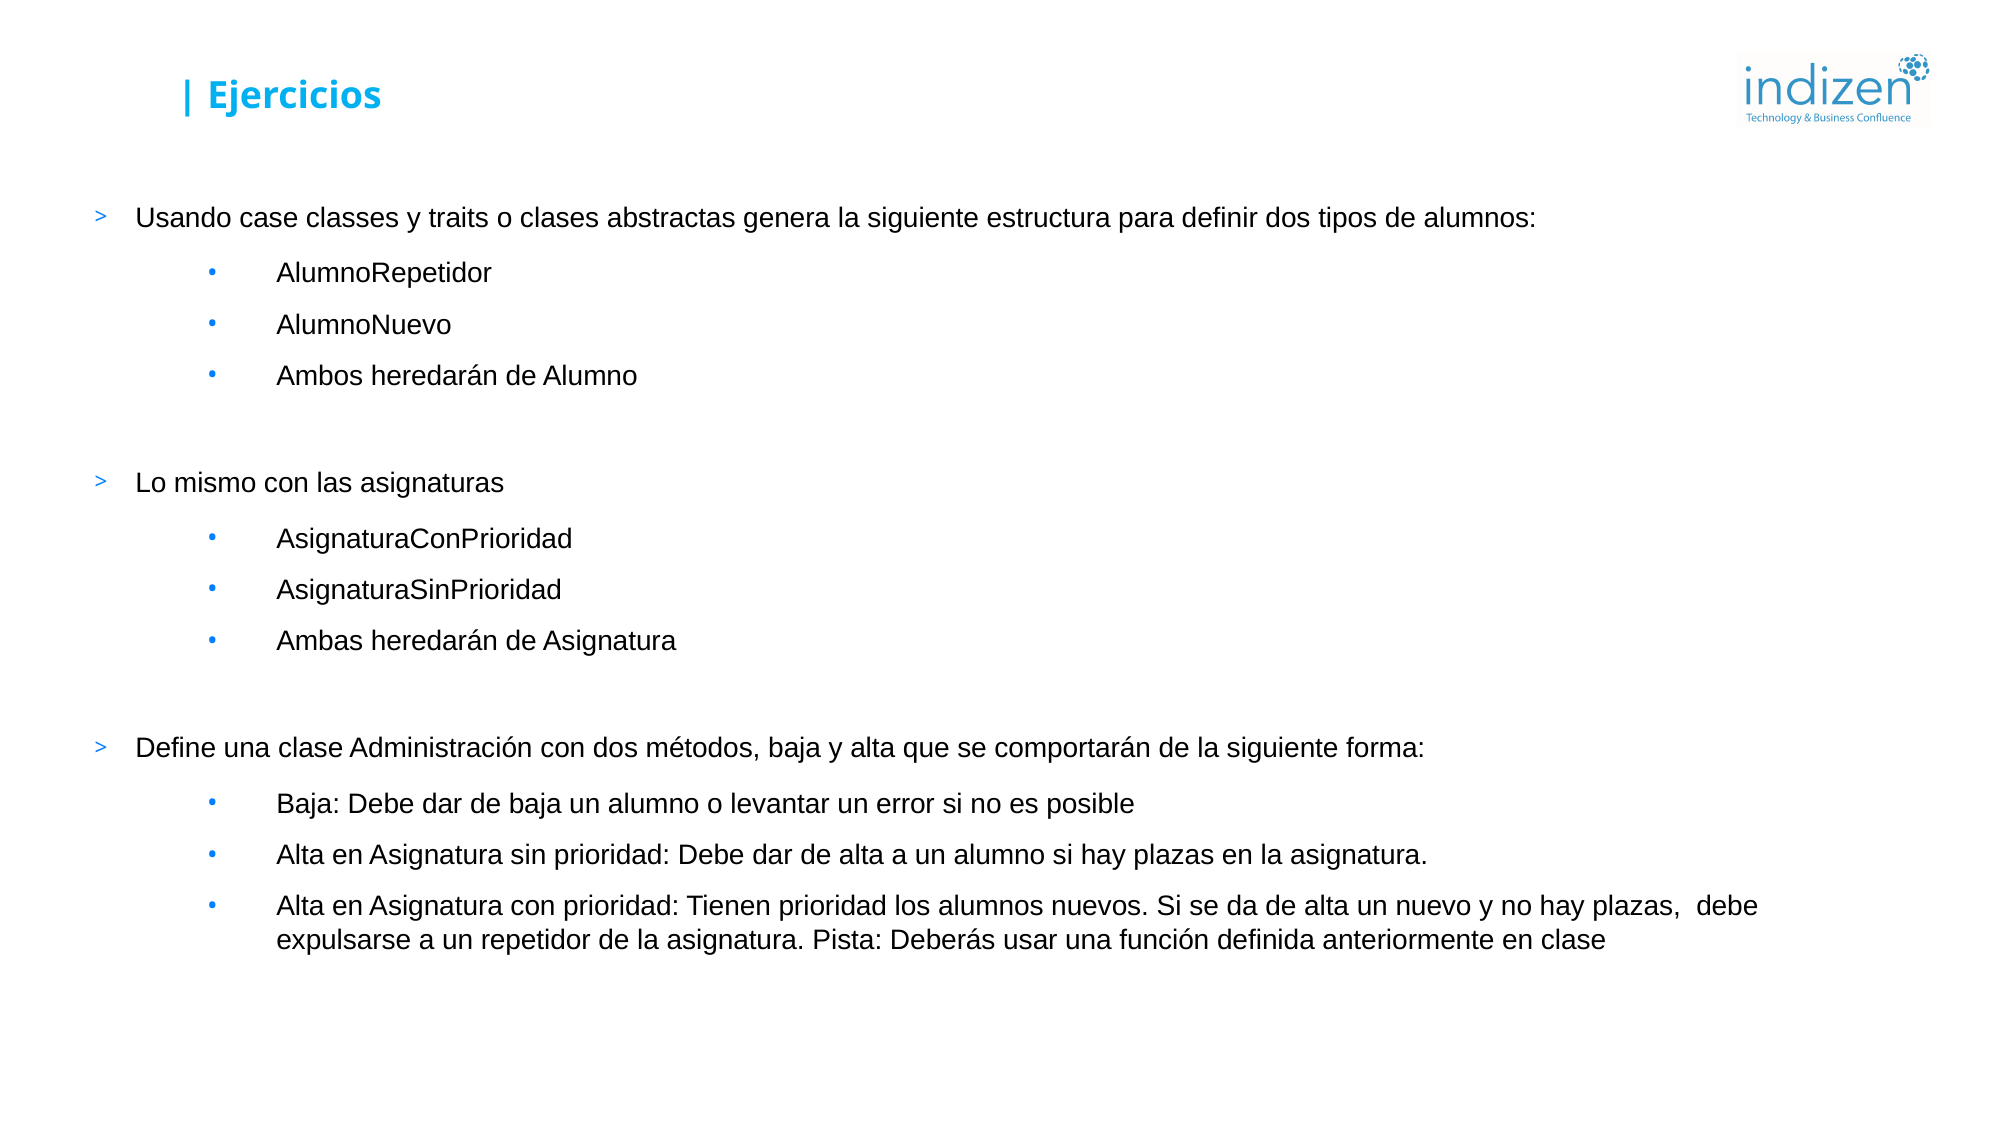

| Ejercicios
Usando case classes y traits o clases abstractas genera la siguiente estructura para definir dos tipos de alumnos:
AlumnoRepetidor
AlumnoNuevo
Ambos heredarán de Alumno
Lo mismo con las asignaturas
AsignaturaConPrioridad
AsignaturaSinPrioridad
Ambas heredarán de Asignatura
Define una clase Administración con dos métodos, baja y alta que se comportarán de la siguiente forma:
Baja: Debe dar de baja un alumno o levantar un error si no es posible
Alta en Asignatura sin prioridad: Debe dar de alta a un alumno si hay plazas en la asignatura.
Alta en Asignatura con prioridad: Tienen prioridad los alumnos nuevos. Si se da de alta un nuevo y no hay plazas, debe expulsarse a un repetidor de la asignatura. Pista: Deberás usar una función definida anteriormente en clase